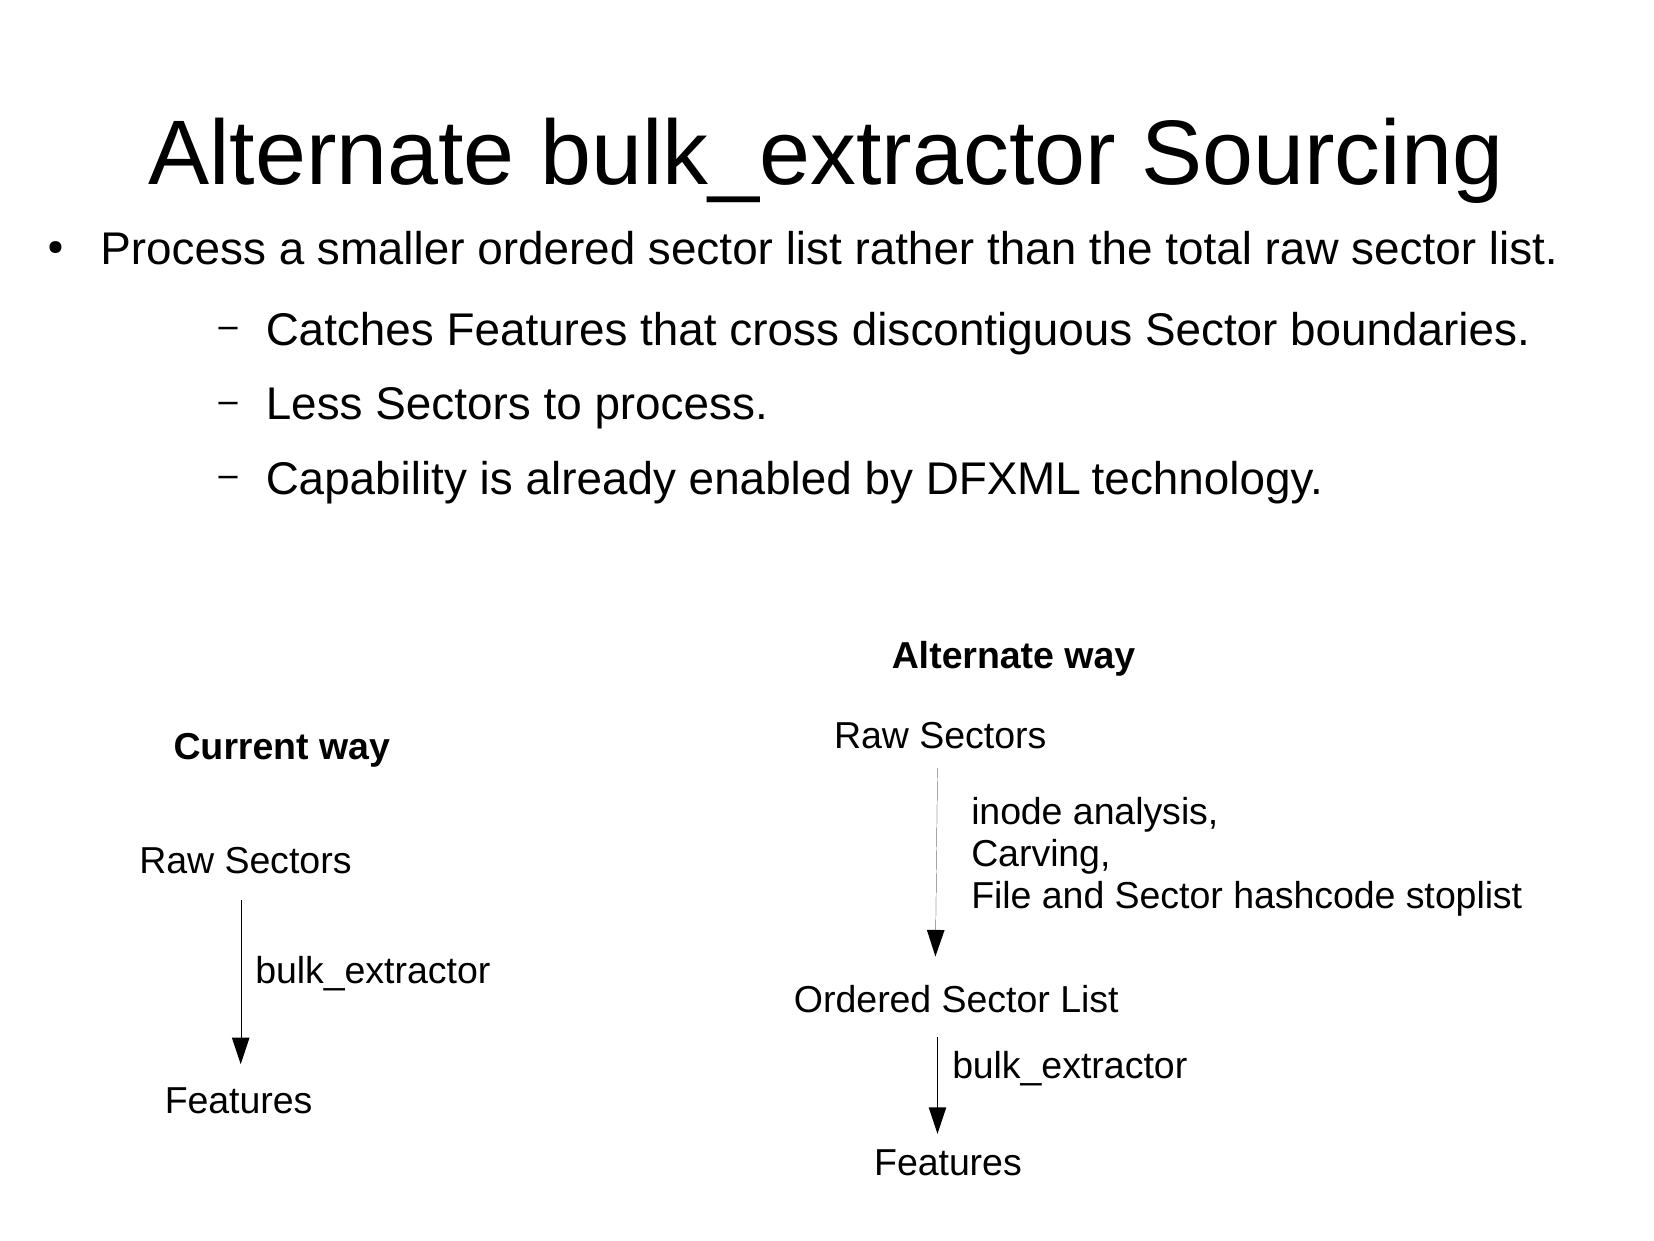

# Alternate bulk_extractor Sourcing
Process a smaller ordered sector list rather than the total raw sector list.
Catches Features that cross discontiguous Sector boundaries.
Less Sectors to process.
Capability is already enabled by DFXML technology.
Alternate way
Raw Sectors
Current way
inode analysis,
Carving,
File and Sector hashcode stoplist
Raw Sectors
bulk_extractor
Ordered Sector List
bulk_extractor
Features
Features